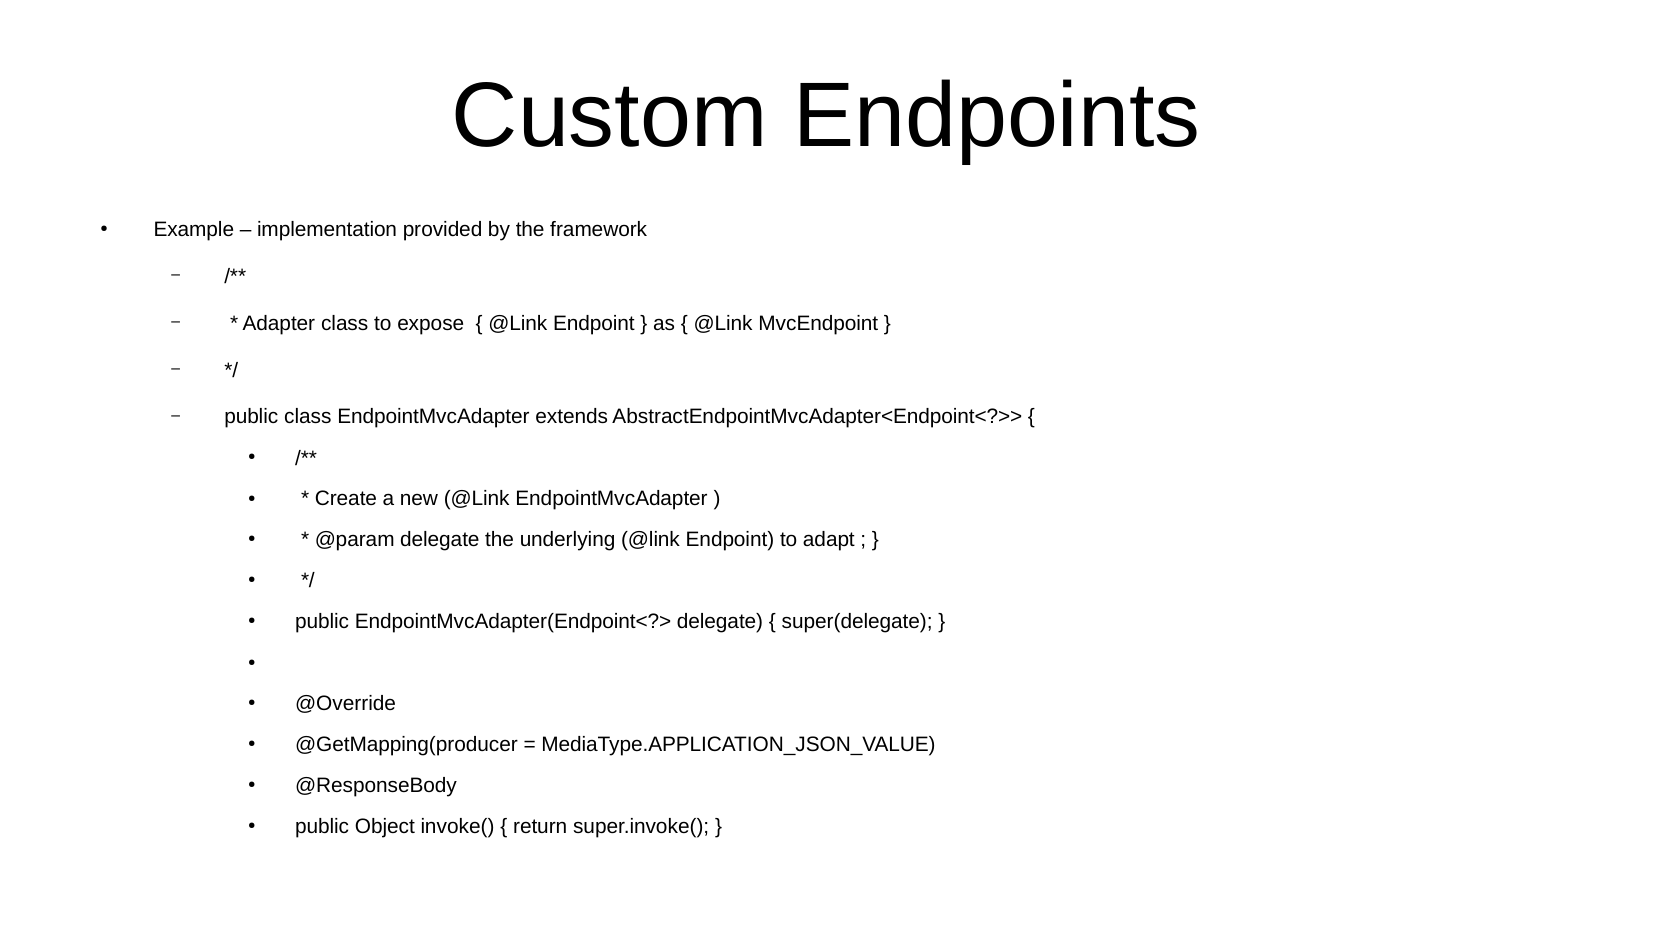

# Custom Endpoints
Example – implementation provided by the framework
/**
 * Adapter class to expose { @Link Endpoint } as { @Link MvcEndpoint }
*/
public class EndpointMvcAdapter extends AbstractEndpointMvcAdapter<Endpoint<?>> {
/**
 * Create a new (@Link EndpointMvcAdapter )
 * @param delegate the underlying (@link Endpoint) to adapt ; }
 */
public EndpointMvcAdapter(Endpoint<?> delegate) { super(delegate); }
@Override
@GetMapping(producer = MediaType.APPLICATION_JSON_VALUE)
@ResponseBody
public Object invoke() { return super.invoke(); }